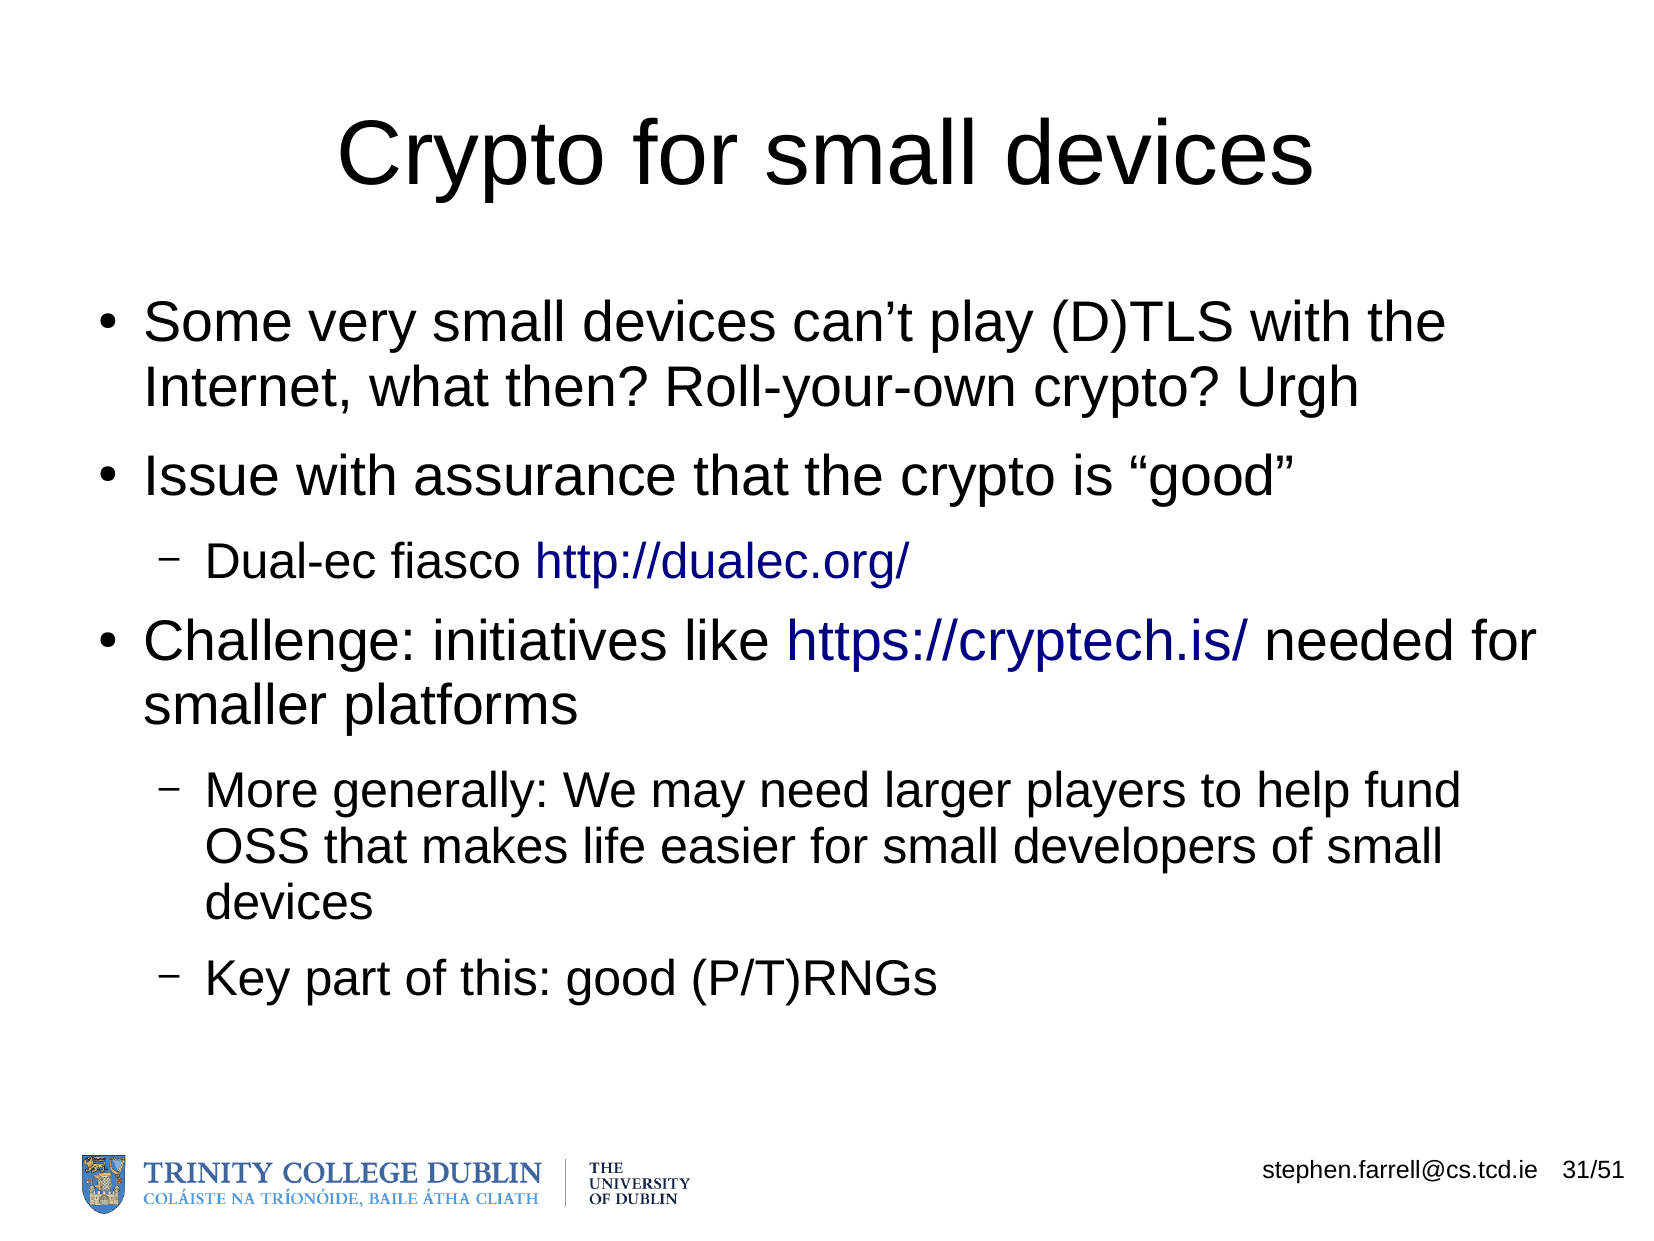

# Crypto for small devices
Some very small devices can’t play (D)TLS with the Internet, what then? Roll-your-own crypto? Urgh
Issue with assurance that the crypto is “good”
Dual-ec fiasco http://dualec.org/
Challenge: initiatives like https://cryptech.is/ needed for smaller platforms
More generally: We may need larger players to help fund OSS that makes life easier for small developers of small devices
Key part of this: good (P/T)RNGs